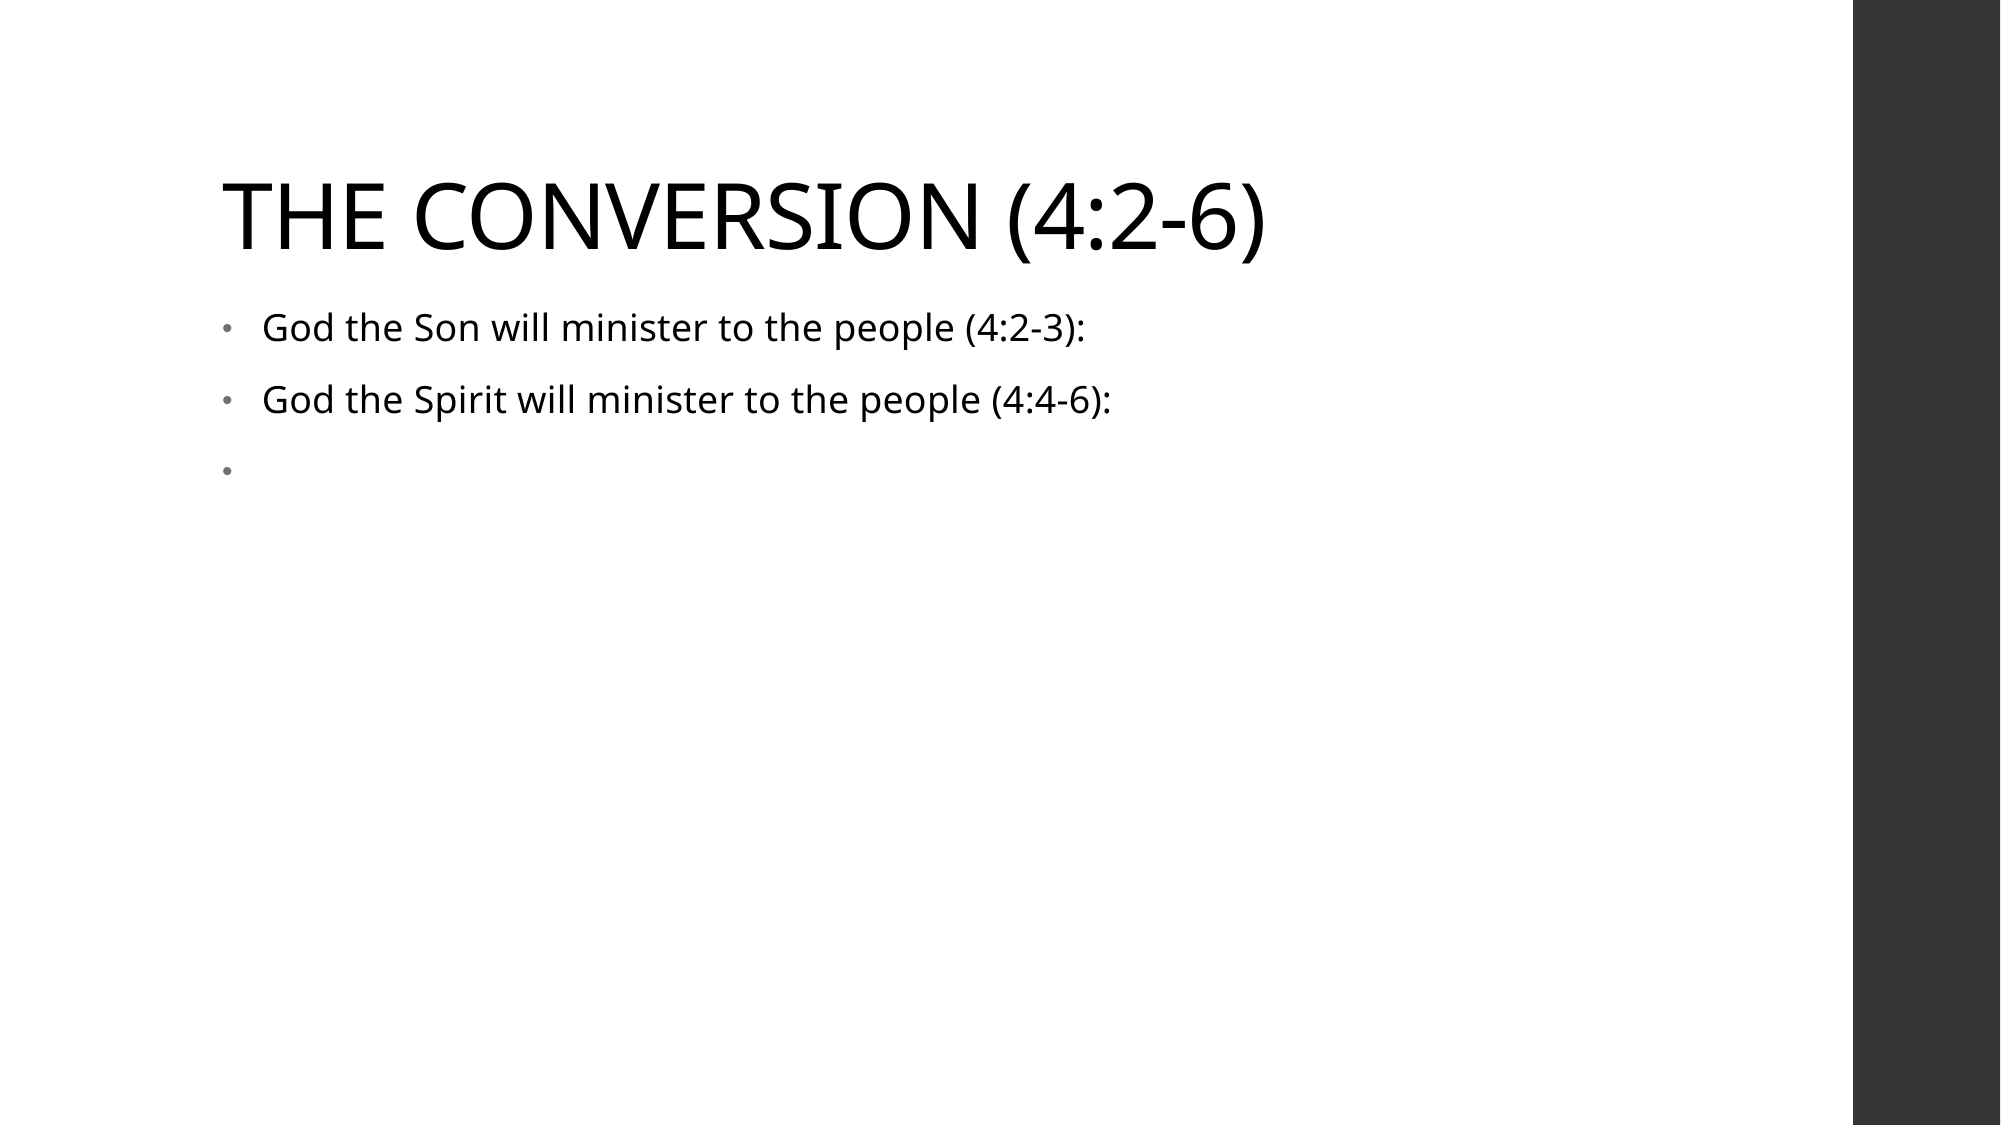

# THE CONVERSION (4:2-6)
 God the Son will minister to the people (4:2-3):
 God the Spirit will minister to the people (4:4-6):